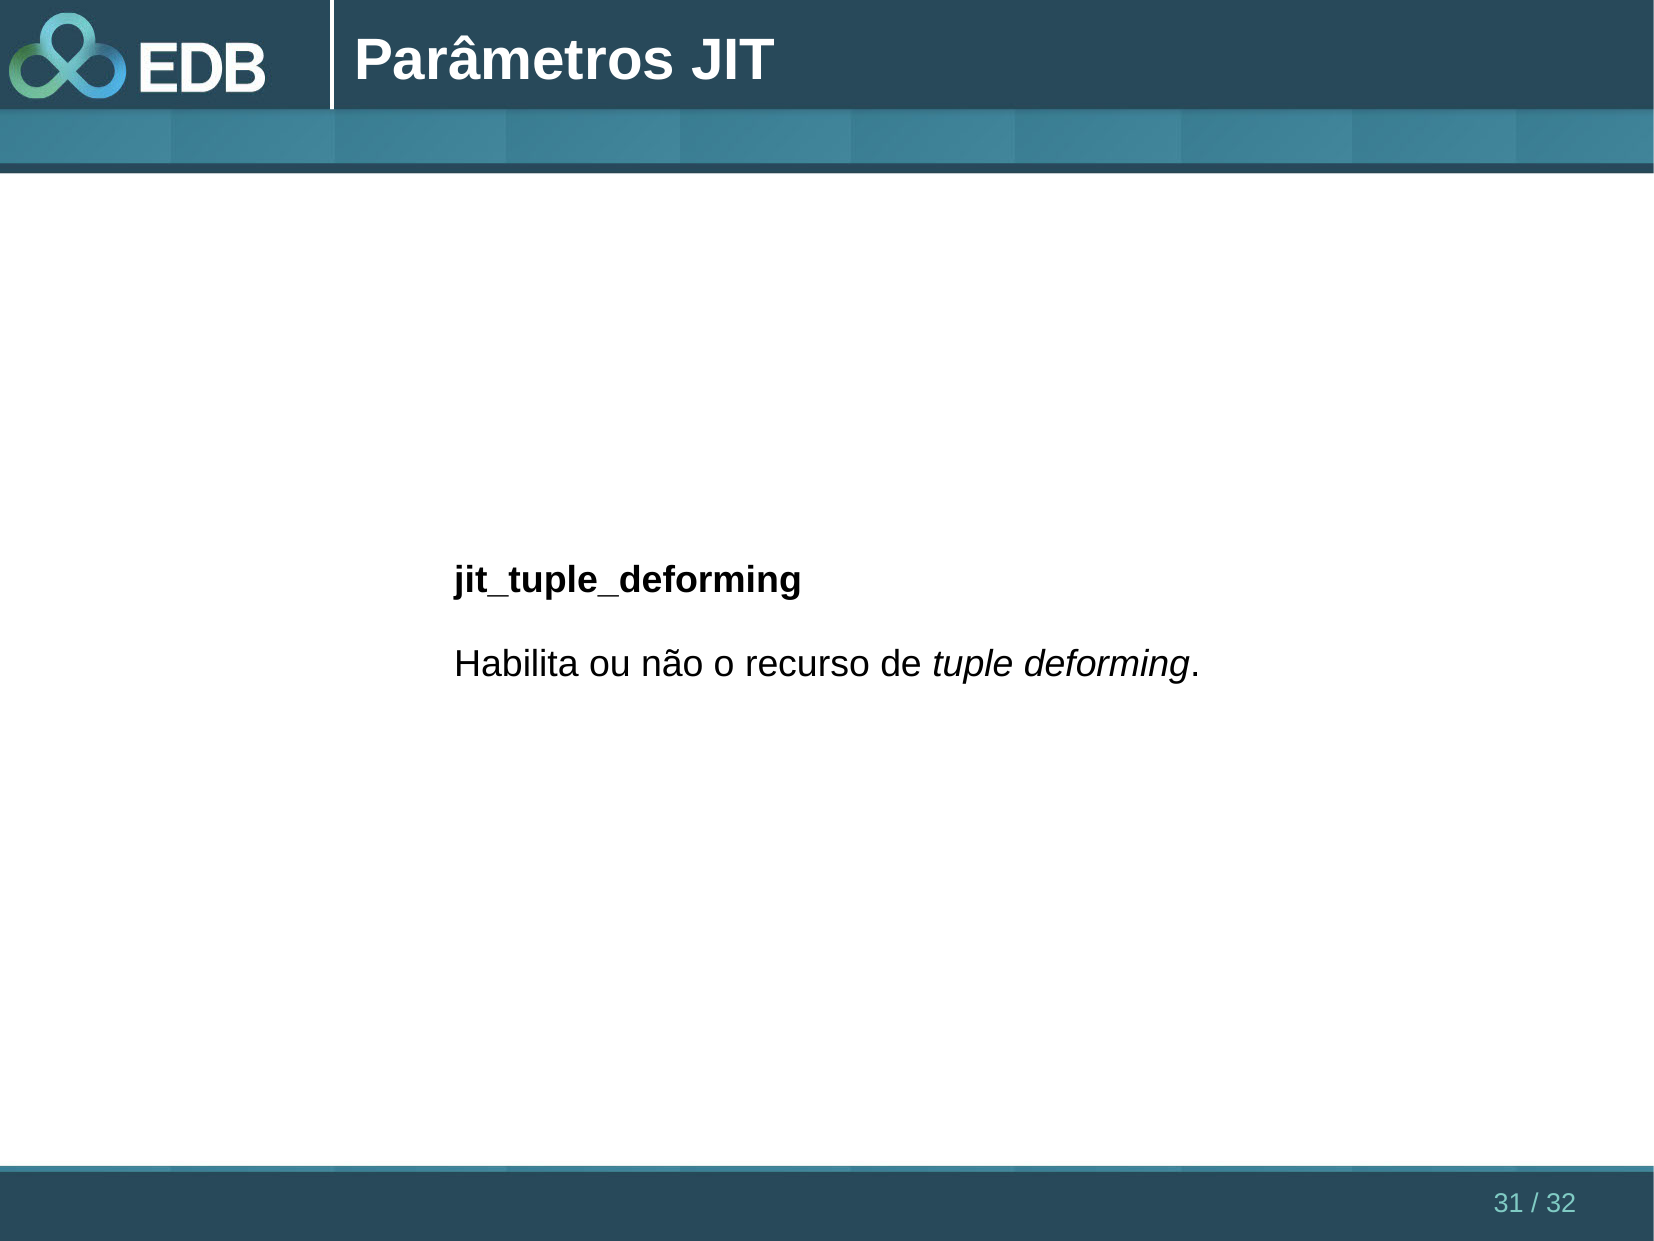

# Parâmetros JIT
jit_tuple_deforming
Habilita ou não o recurso de tuple deforming.